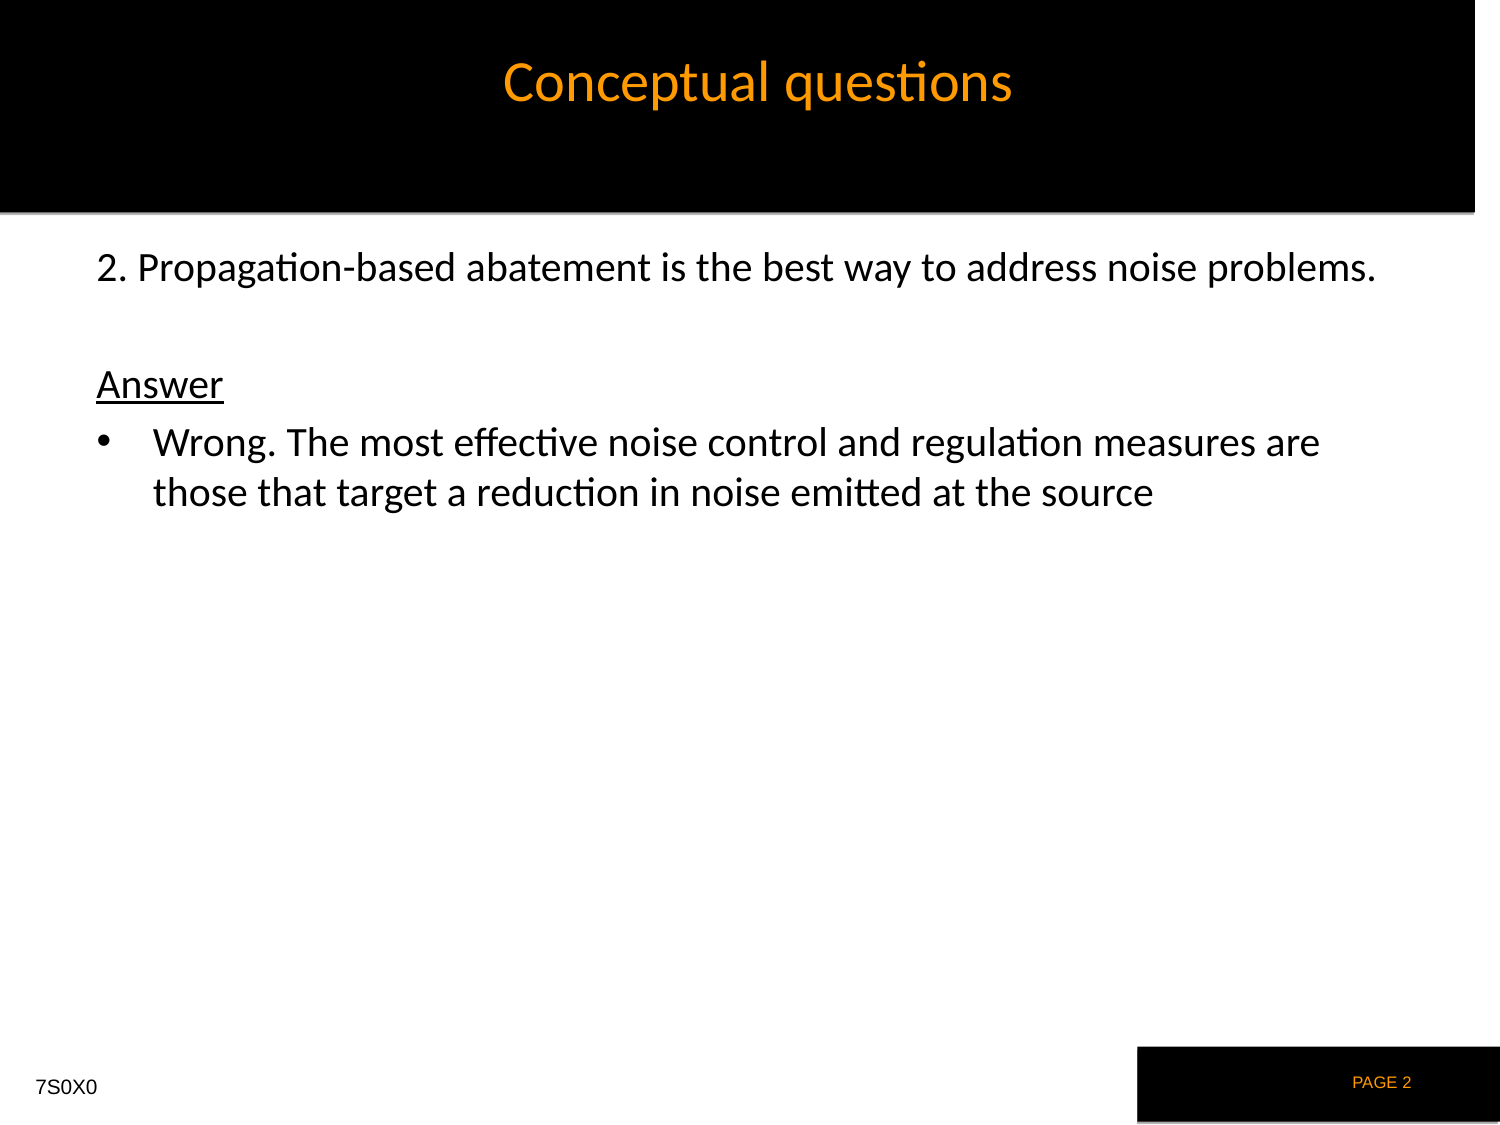

# Conceptual questions
2. Propagation-based abatement is the best way to address noise problems.
Answer
Wrong. The most effective noise control and regulation measures are those that target a reduction in noise emitted at the source
PAGE 2
7S0X0
2017/02/09
PAGE